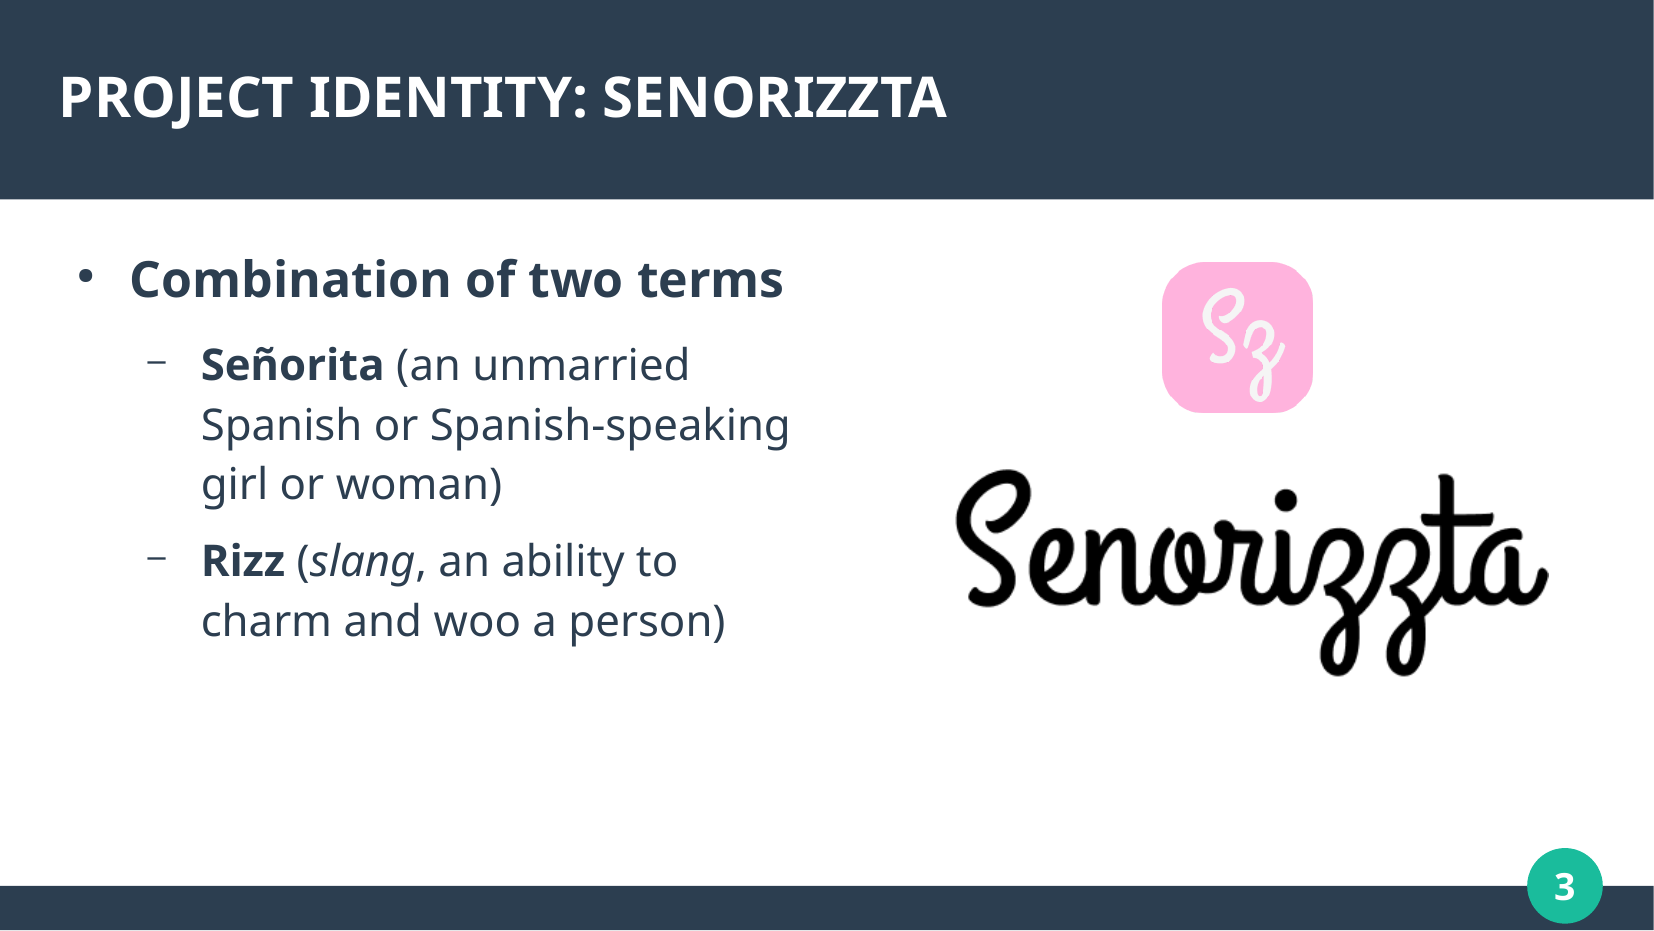

# PROJECT IDENTITY: SENORIZZTA
Combination of two terms
Señorita (an unmarried Spanish or Spanish-speaking girl or woman)
Rizz (slang, an ability to charm and woo a person)